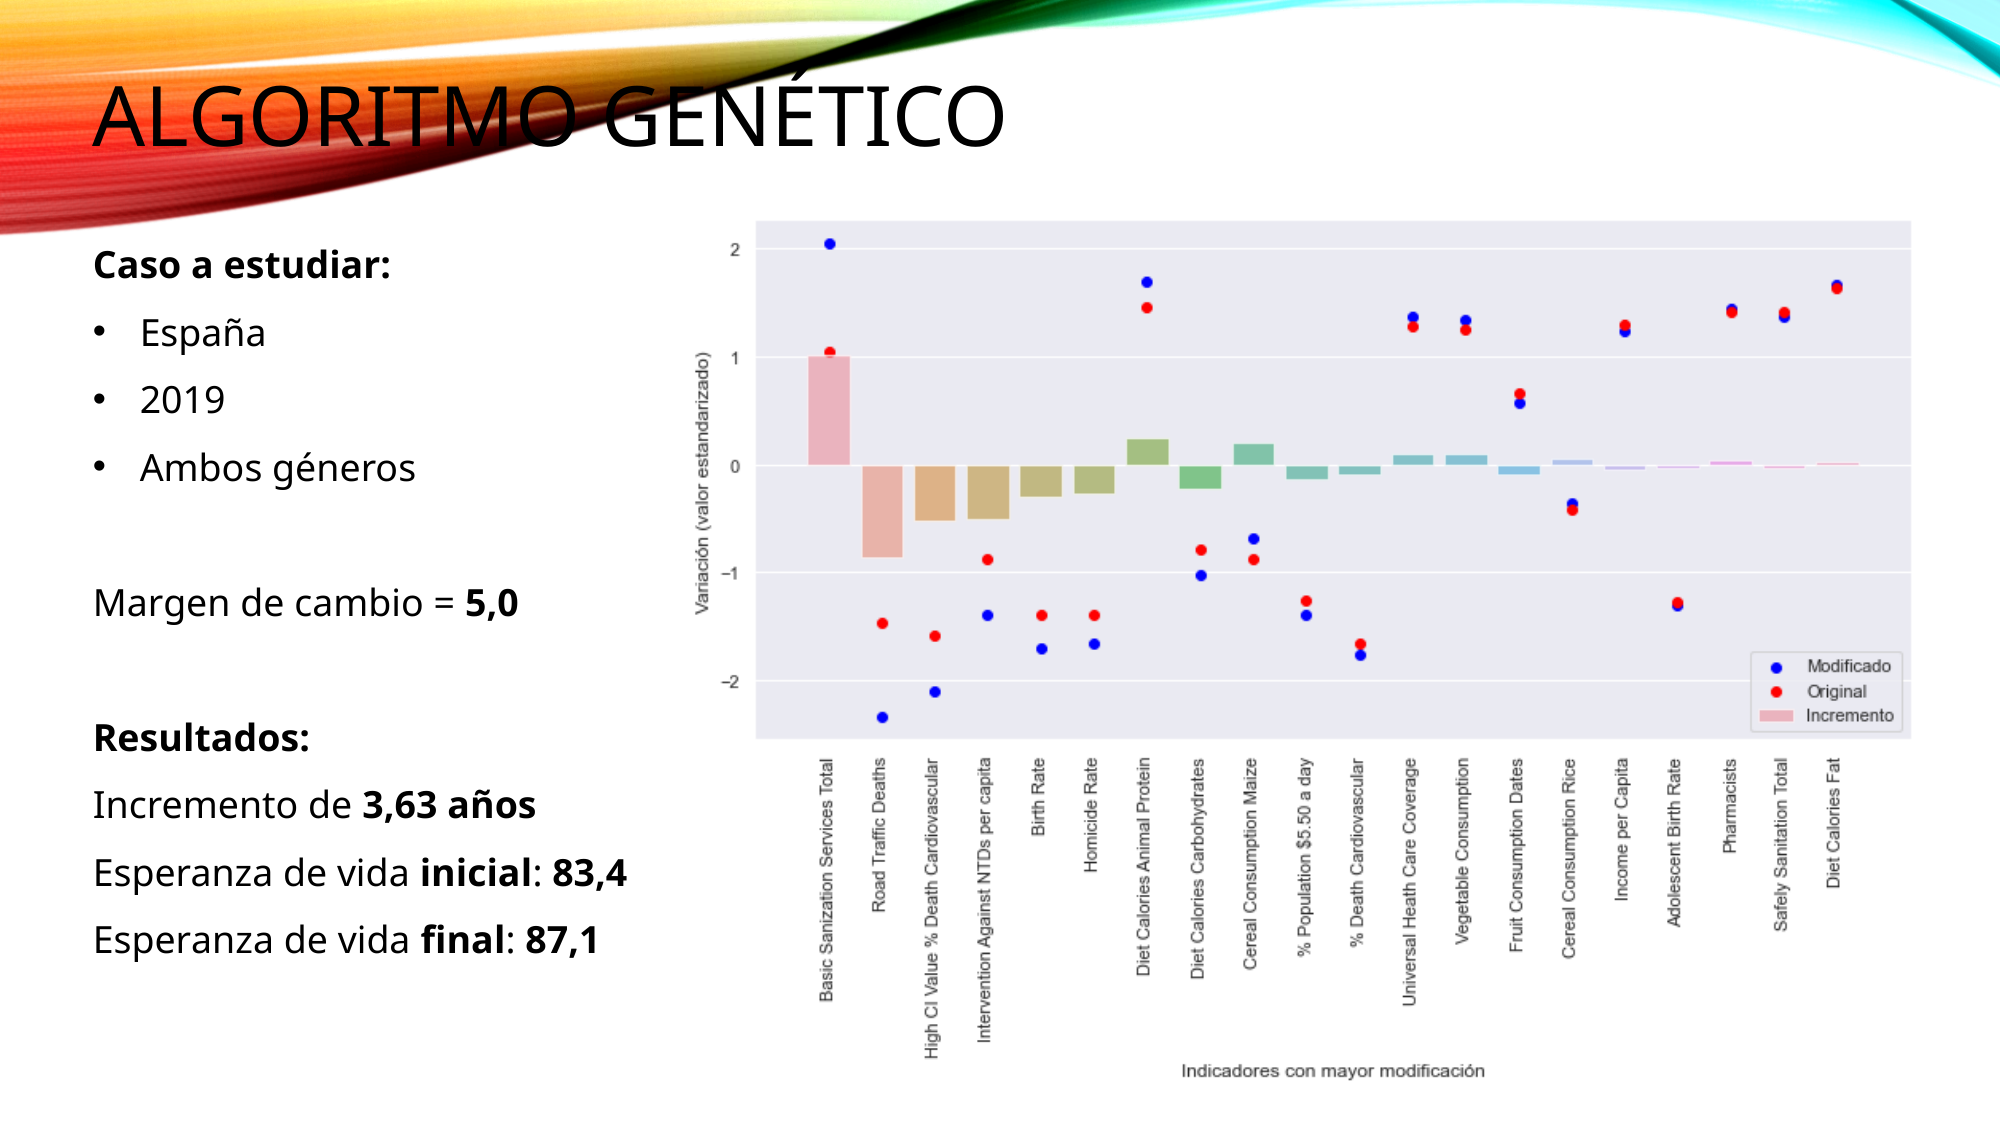

# Algoritmo genético
Caso a estudiar:
España
2019
Ambos géneros
Margen de cambio = 5,0
Resultados:
Incremento de 3,63 años
Esperanza de vida inicial: 83,4
Esperanza de vida final: 87,1